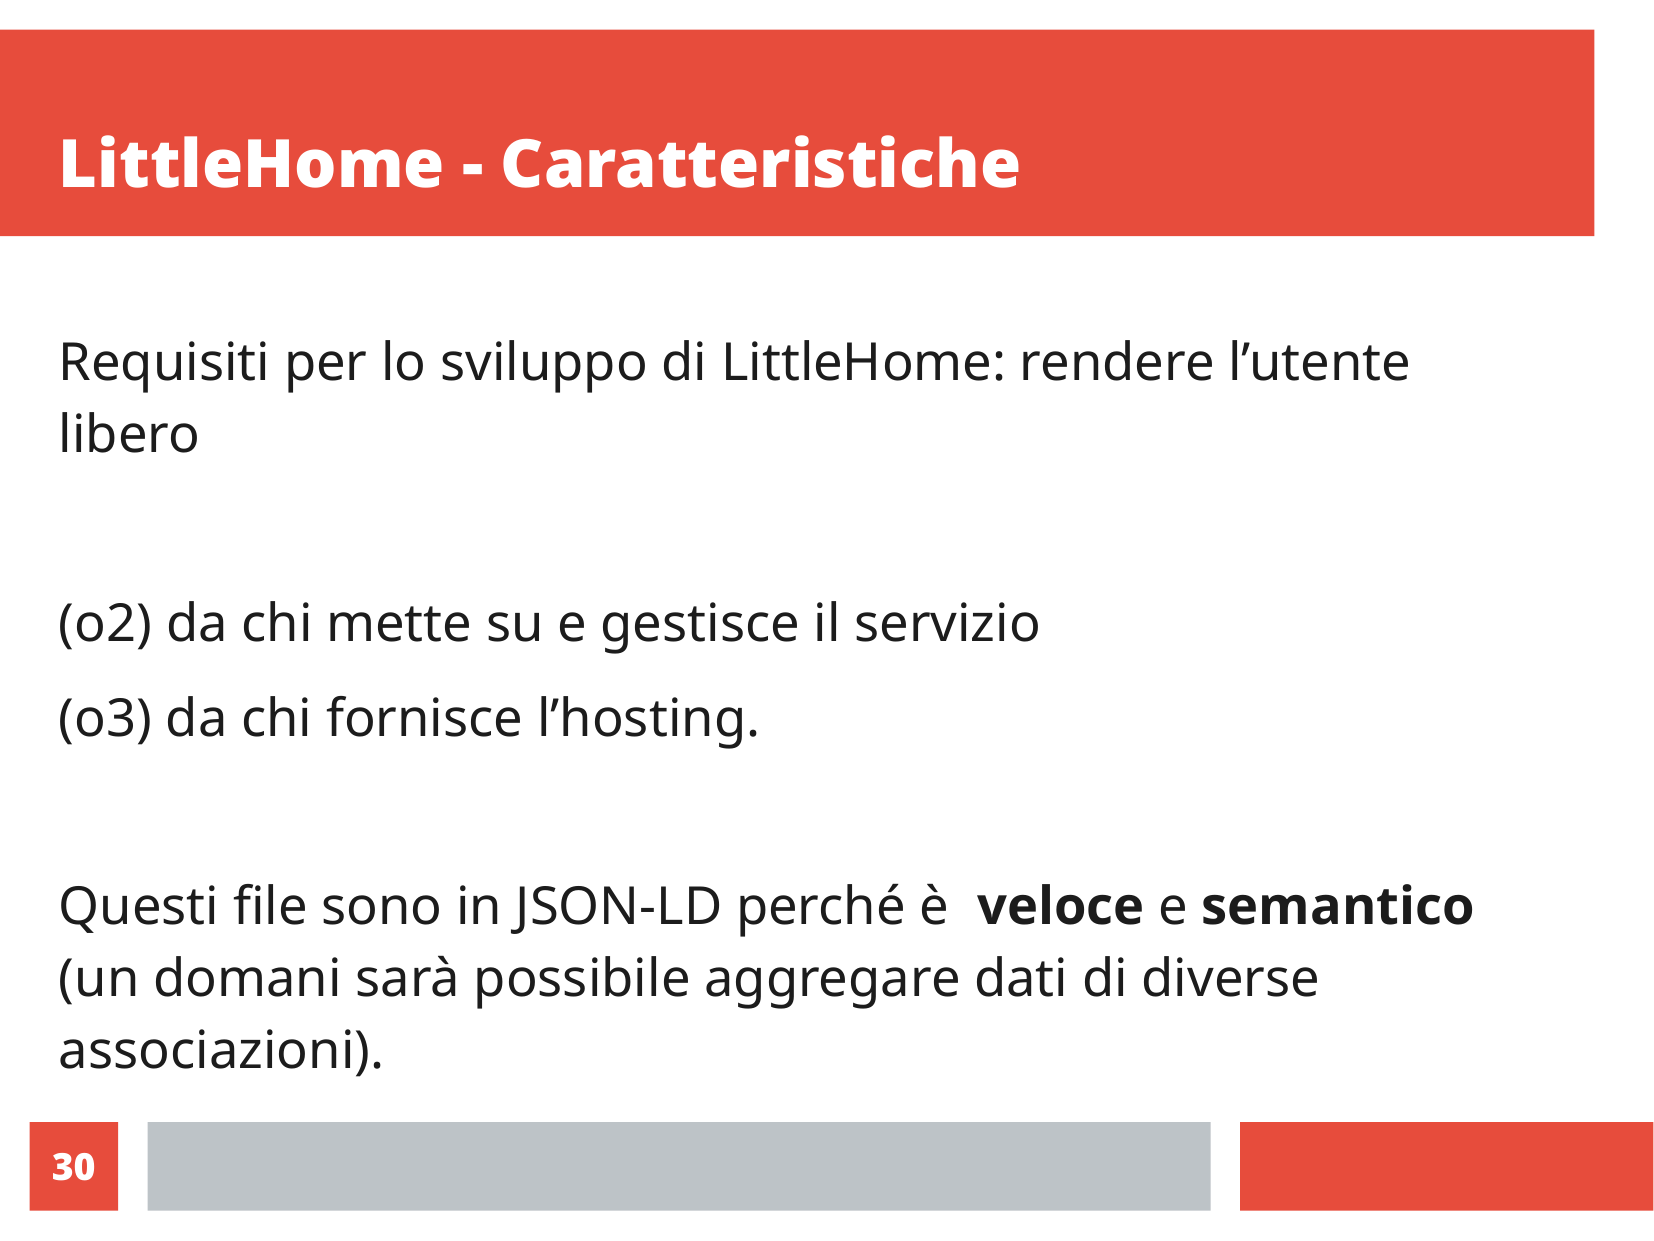

# LittleHome - Caratteristiche
Requisiti per lo sviluppo di LittleHome: rendere l’utente libero
(o2) da chi mette su e gestisce il servizio
(o3) da chi fornisce l’hosting.
Questi file sono in JSON-LD perché è veloce e semantico (un domani sarà possibile aggregare dati di diverse associazioni).
30